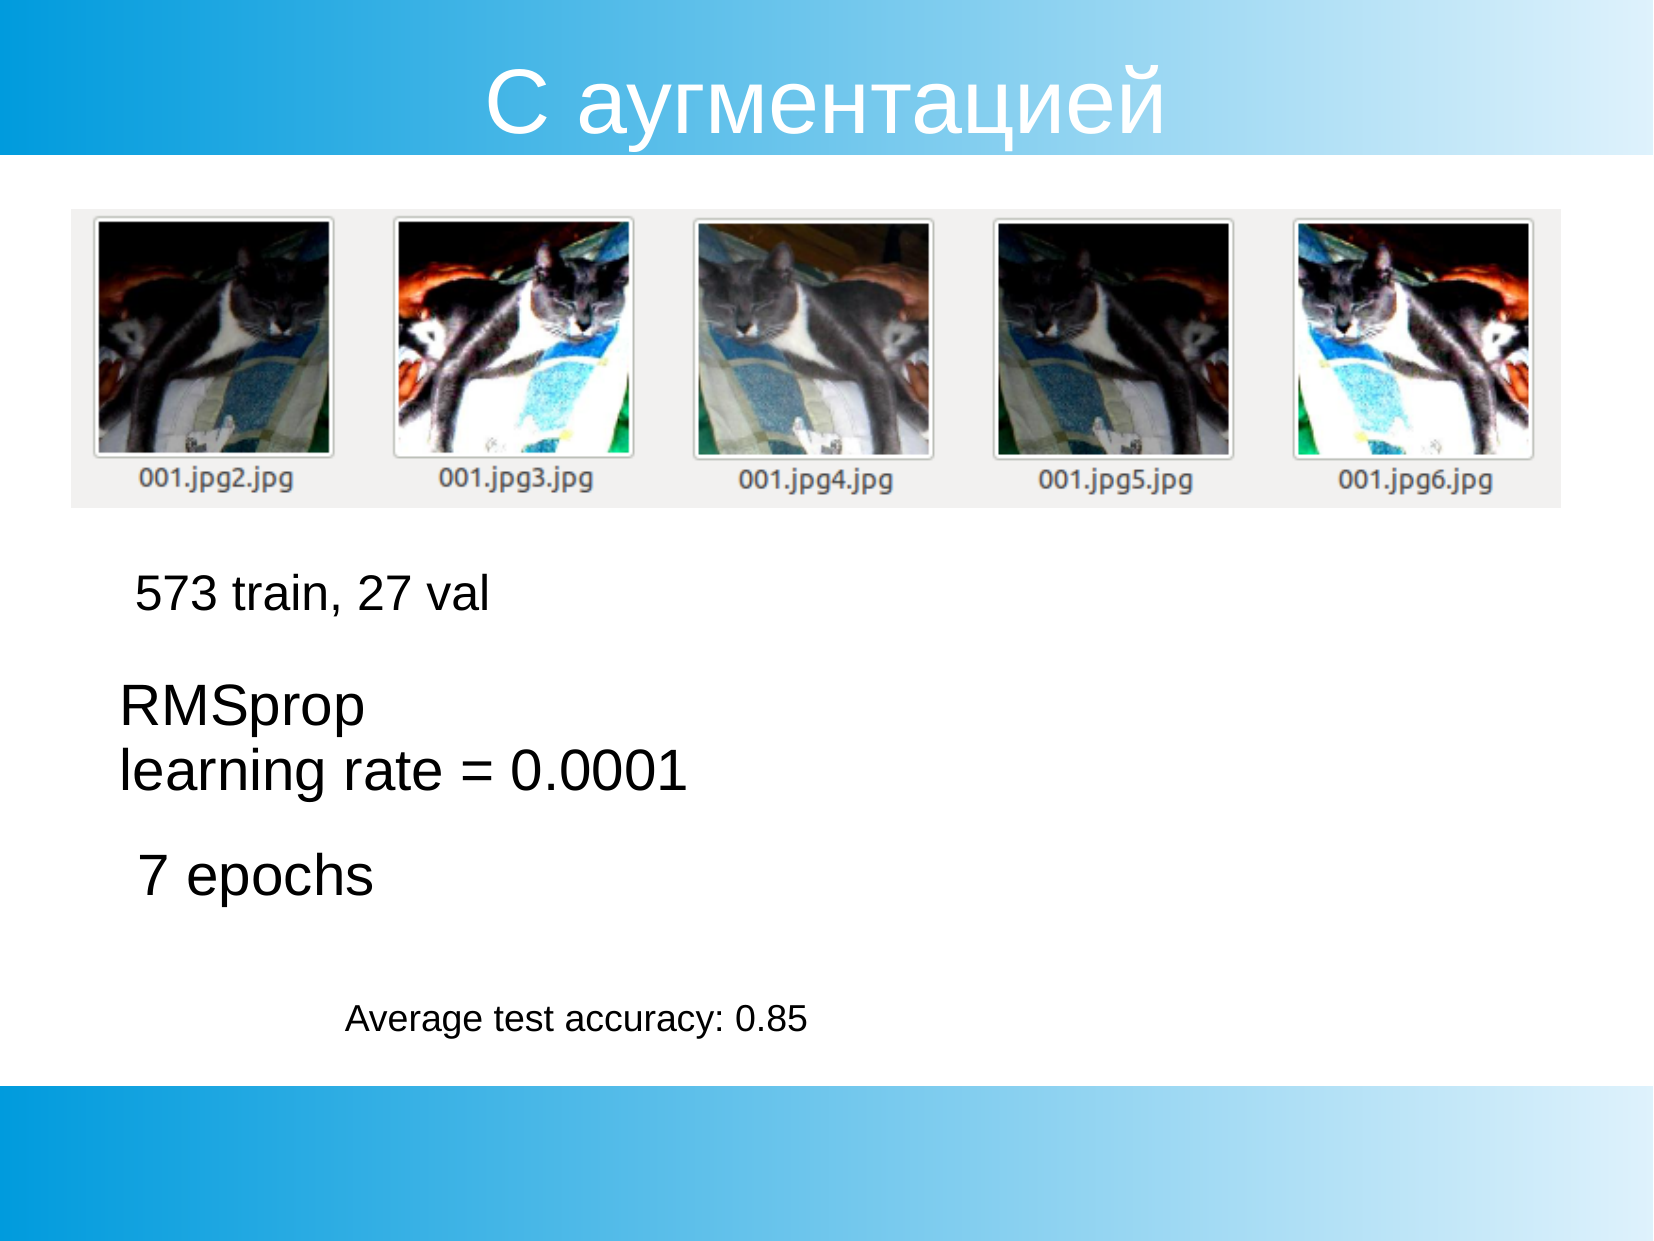

# С аугментацией
573 train, 27 val
RMSprop
learning rate = 0.0001
7 epochs
Average test accuracy: 0.85